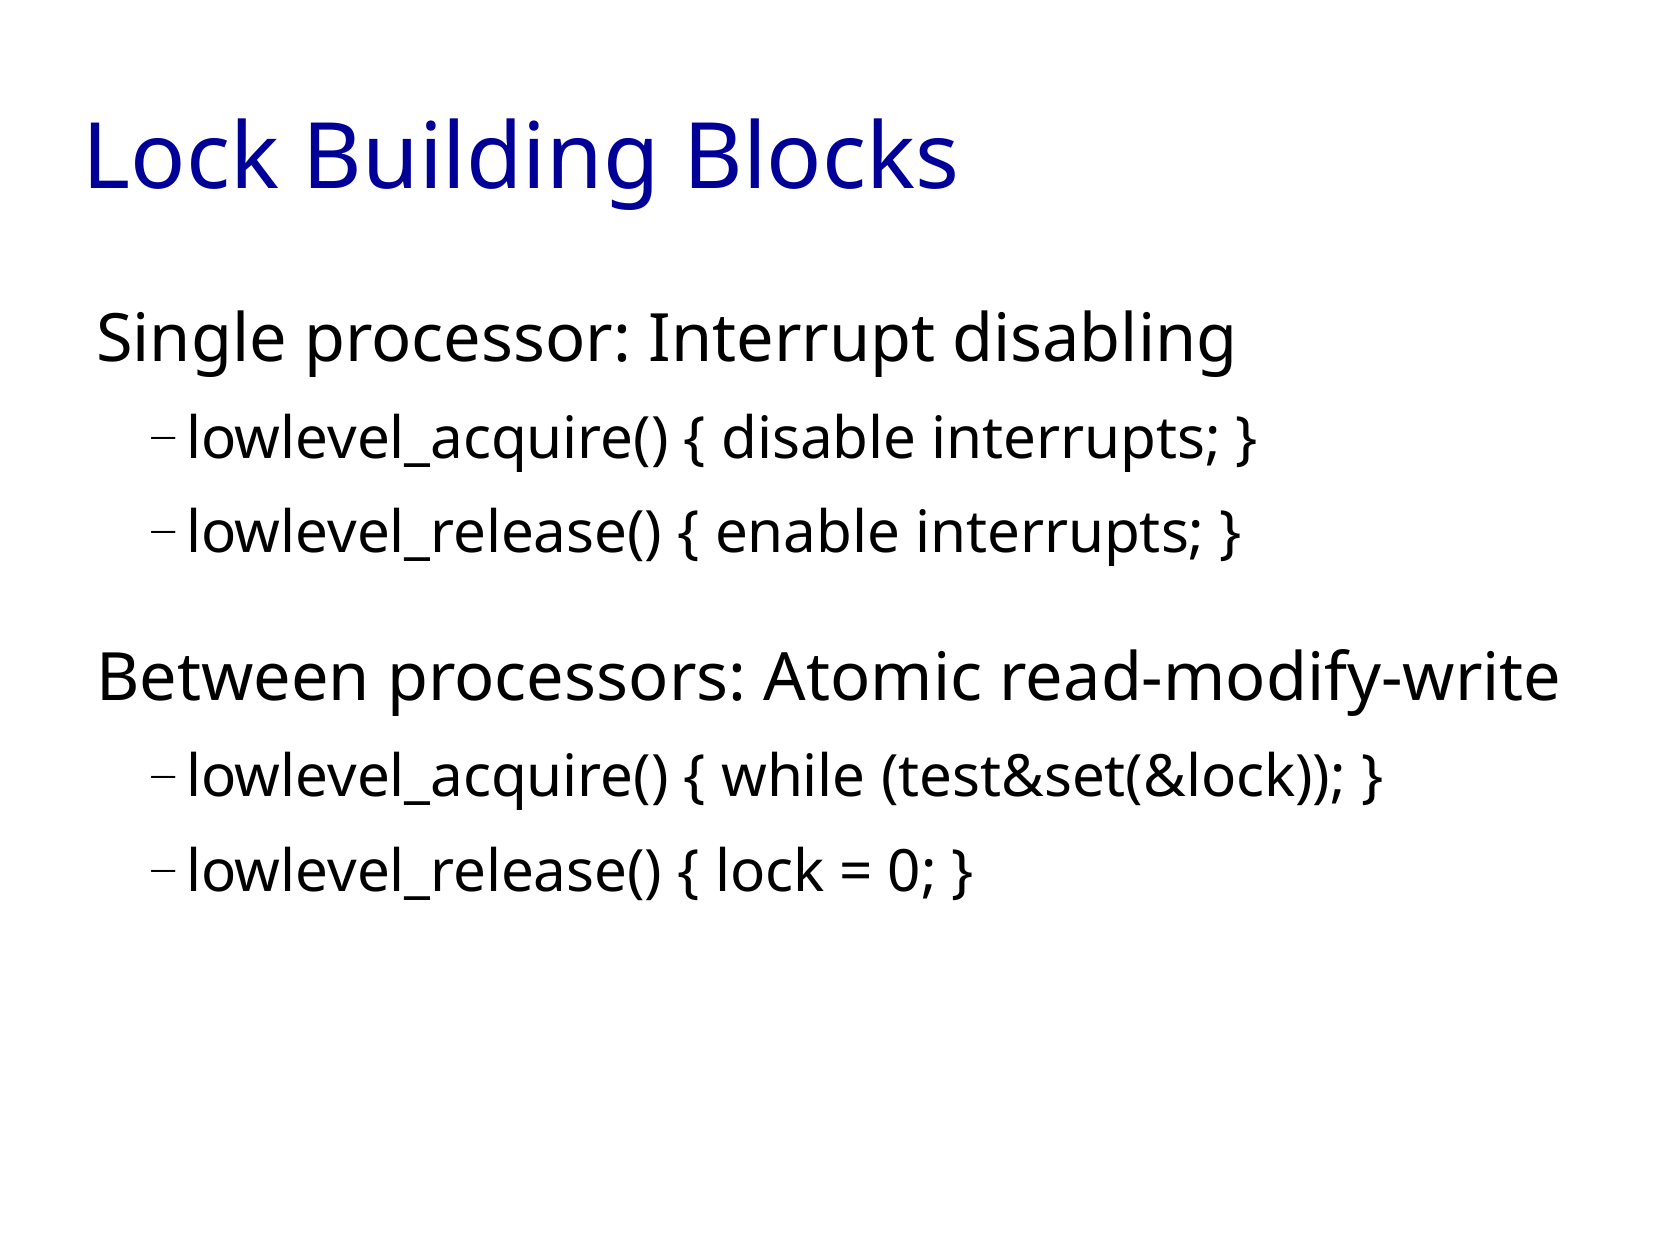

# Lock Building Blocks
Single processor: Interrupt disabling
lowlevel_acquire() { disable interrupts; }
lowlevel_release() { enable interrupts; }
Between processors: Atomic read-modify-write
lowlevel_acquire() { while (test&set(&lock)); }
lowlevel_release() { lock = 0; }